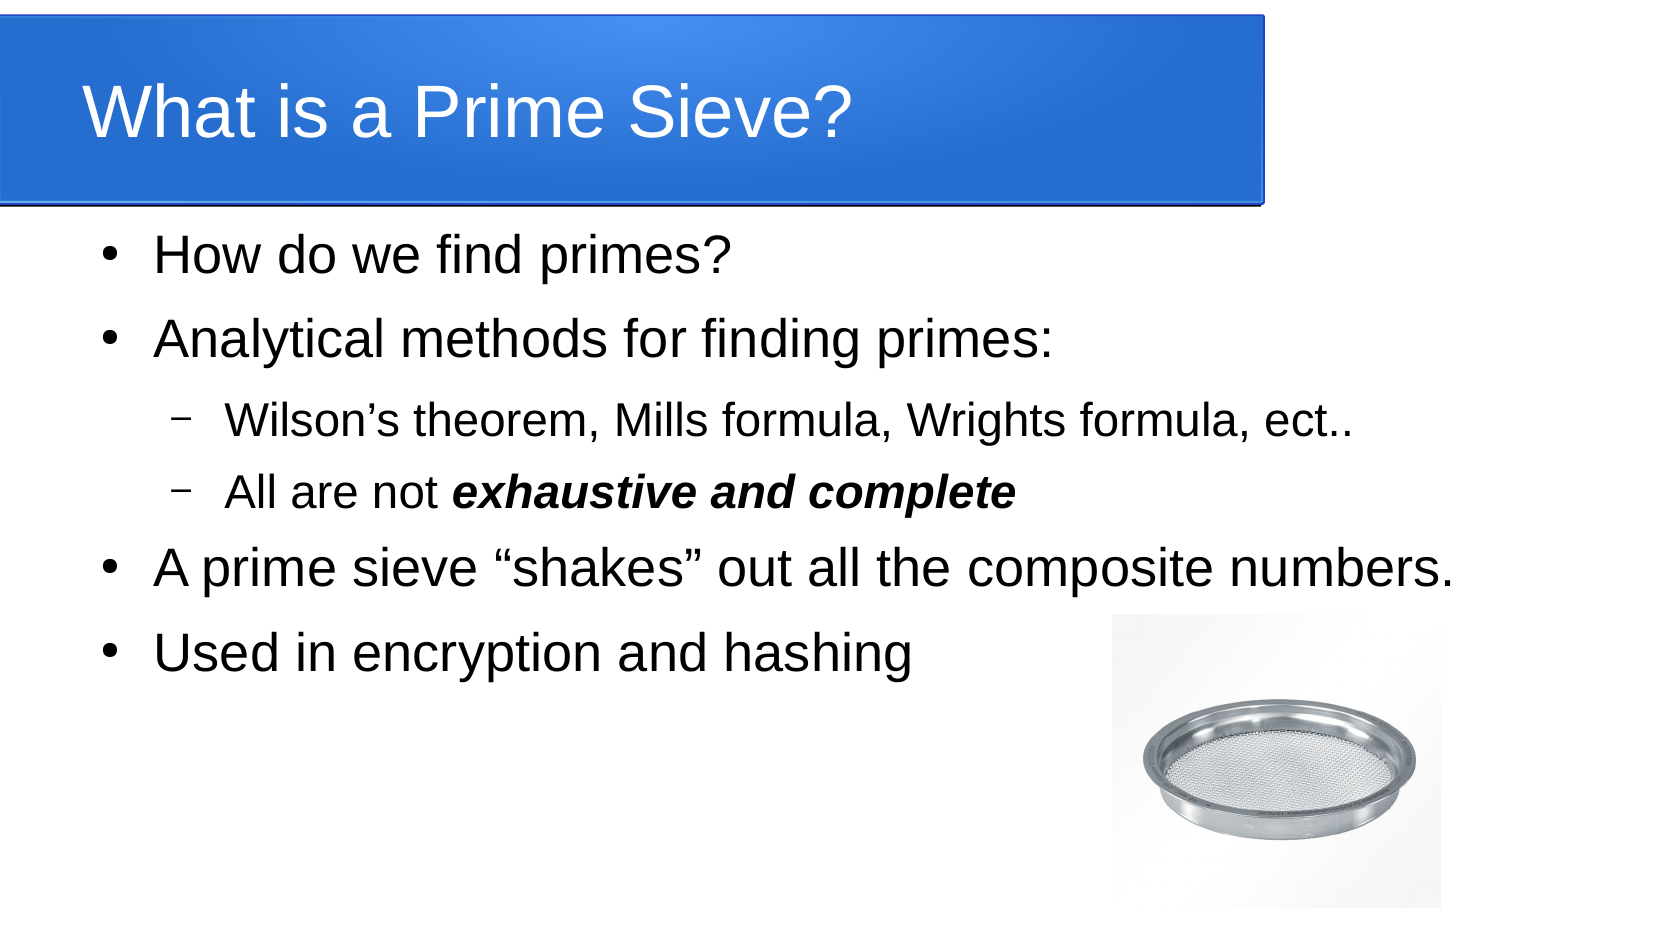

# What is a Prime Sieve?
How do we find primes?
Analytical methods for finding primes:
Wilson’s theorem, Mills formula, Wrights formula, ect..
All are not exhaustive and complete
A prime sieve “shakes” out all the composite numbers.
Used in encryption and hashing